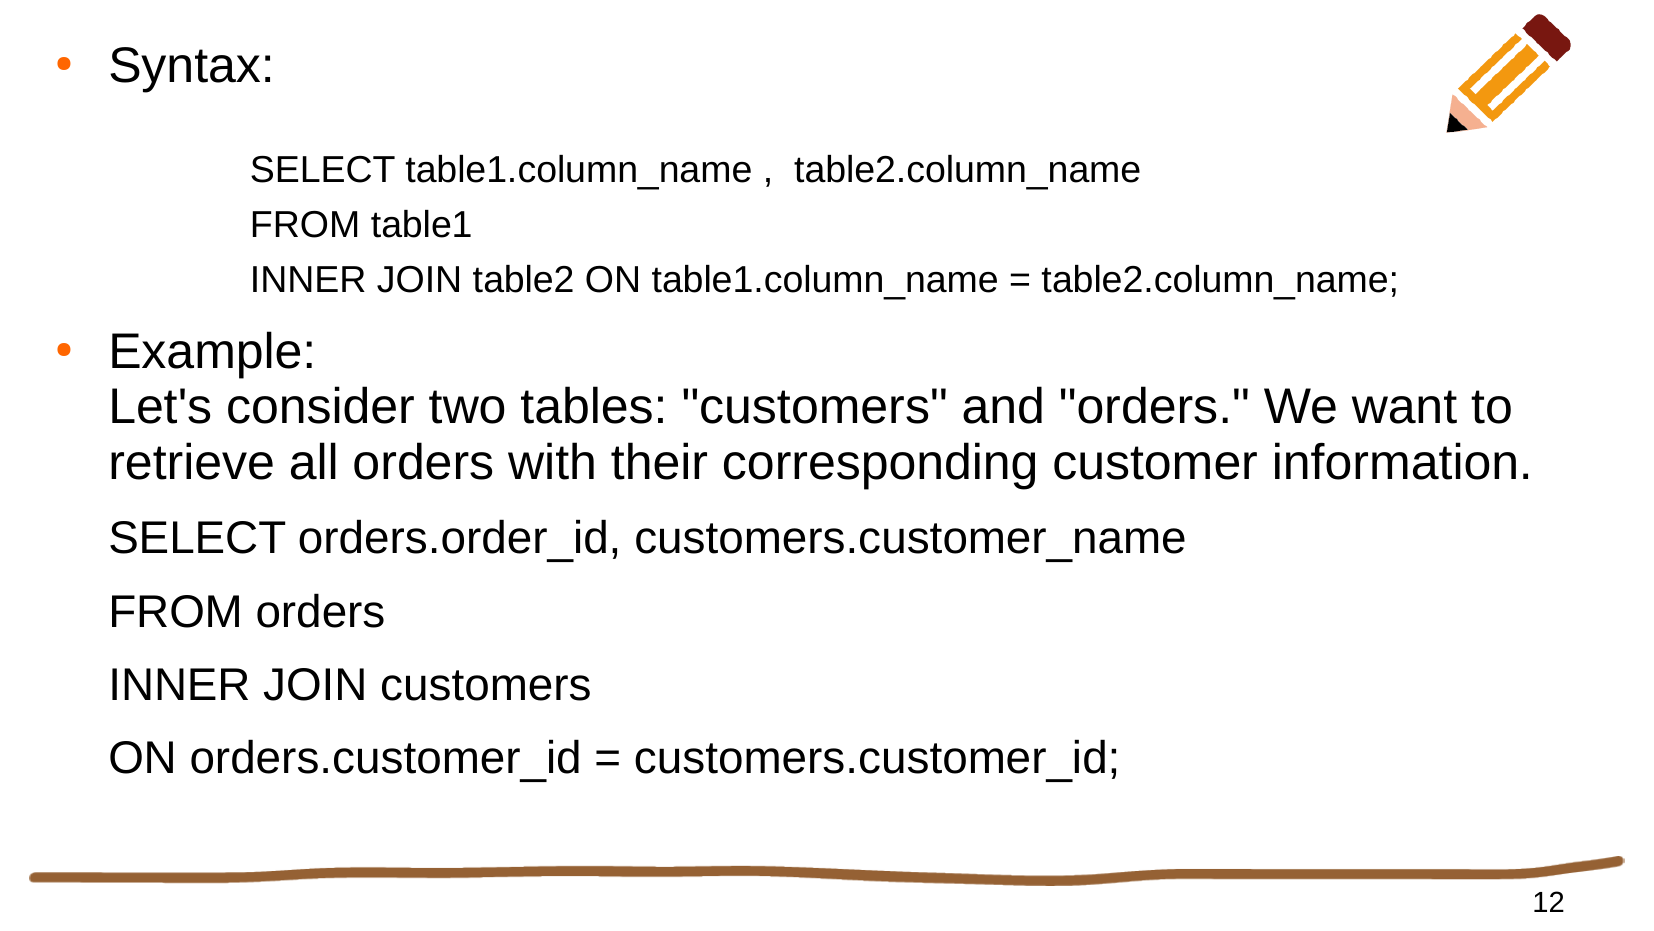

# Syntax:
SELECT table1.column_name , table2.column_name
FROM table1
INNER JOIN table2 ON table1.column_name = table2.column_name;
Example:
Let's consider two tables: "customers" and "orders." We want to retrieve all orders with their corresponding customer information.
SELECT orders.order_id, customers.customer_name
FROM orders
INNER JOIN customers
ON orders.customer_id = customers.customer_id;
12